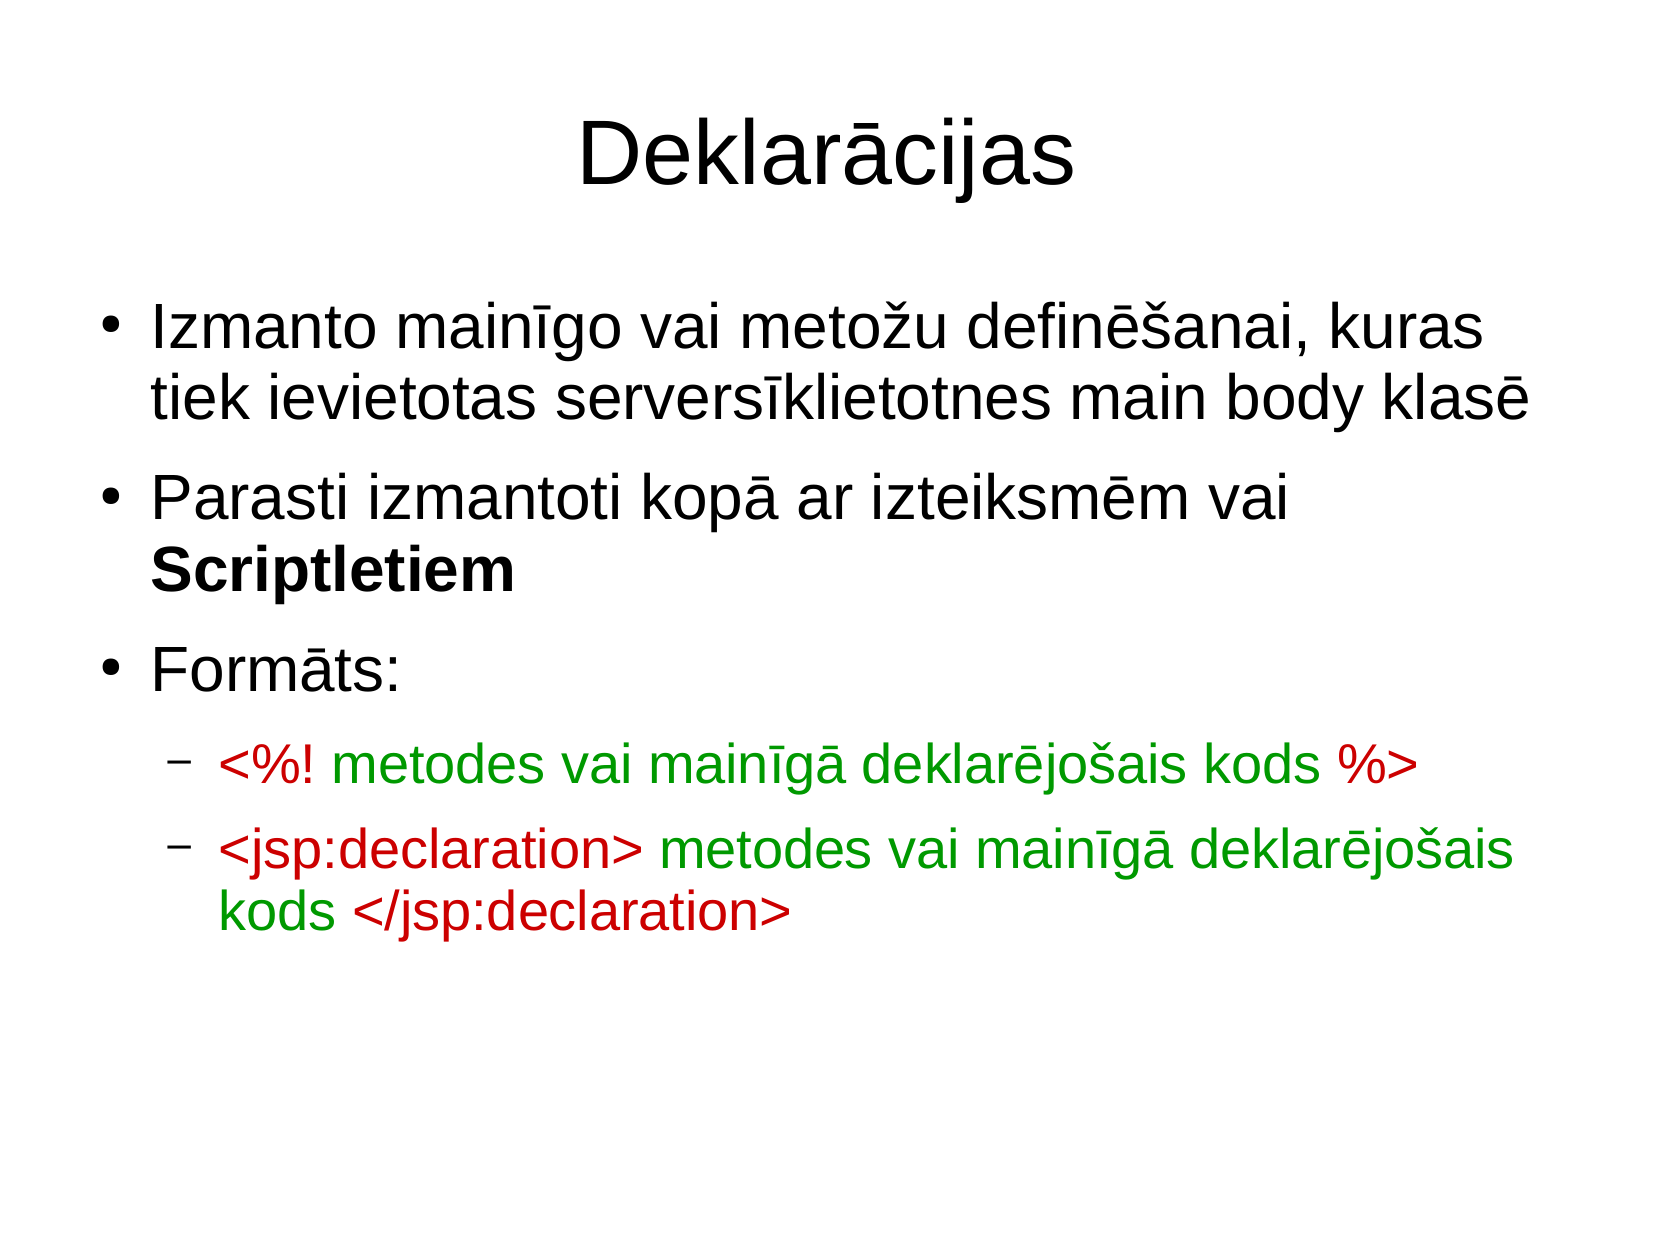

# Deklarācijas
Izmanto mainīgo vai metožu definēšanai, kuras tiek ievietotas serversīklietotnes main body klasē
Parasti izmantoti kopā ar izteiksmēm vai Scriptletiem
Formāts:
<%! metodes vai mainīgā deklarējošais kods %>
<jsp:declaration> metodes vai mainīgā deklarējošais kods </jsp:declaration>